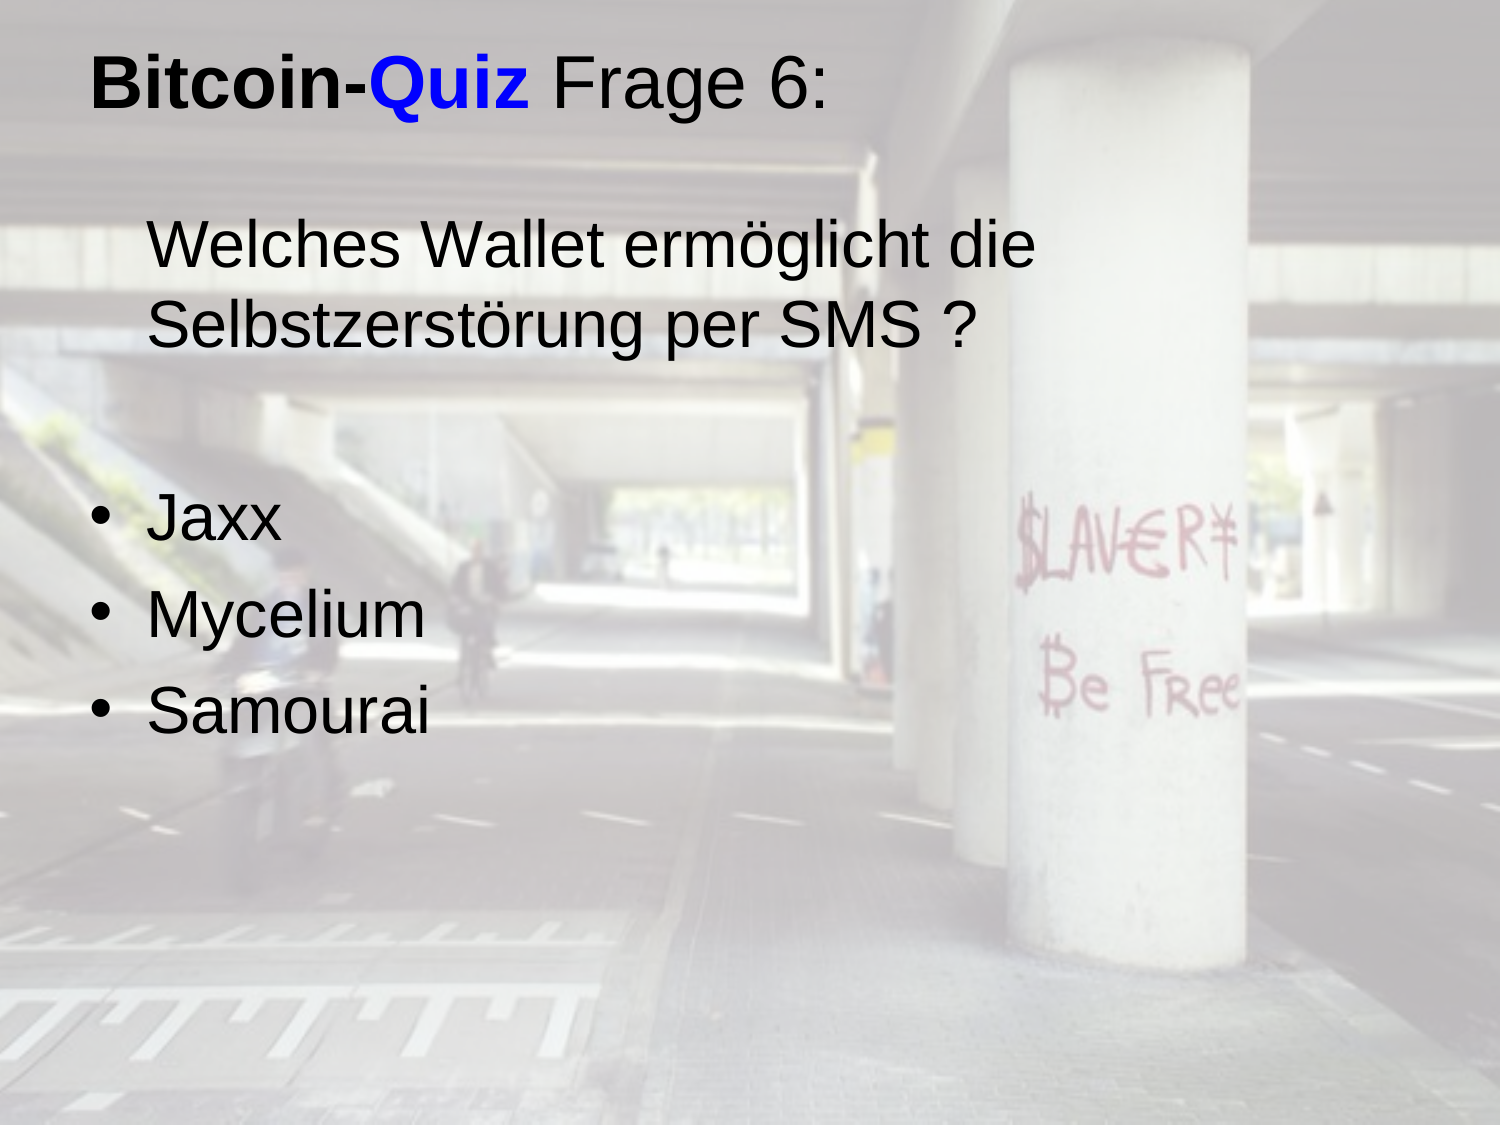

# Bitcoin-Quiz Frage 6:
Welches Wallet ermöglicht die Selbstzerstörung per SMS ?
Jaxx
Mycelium
Samourai